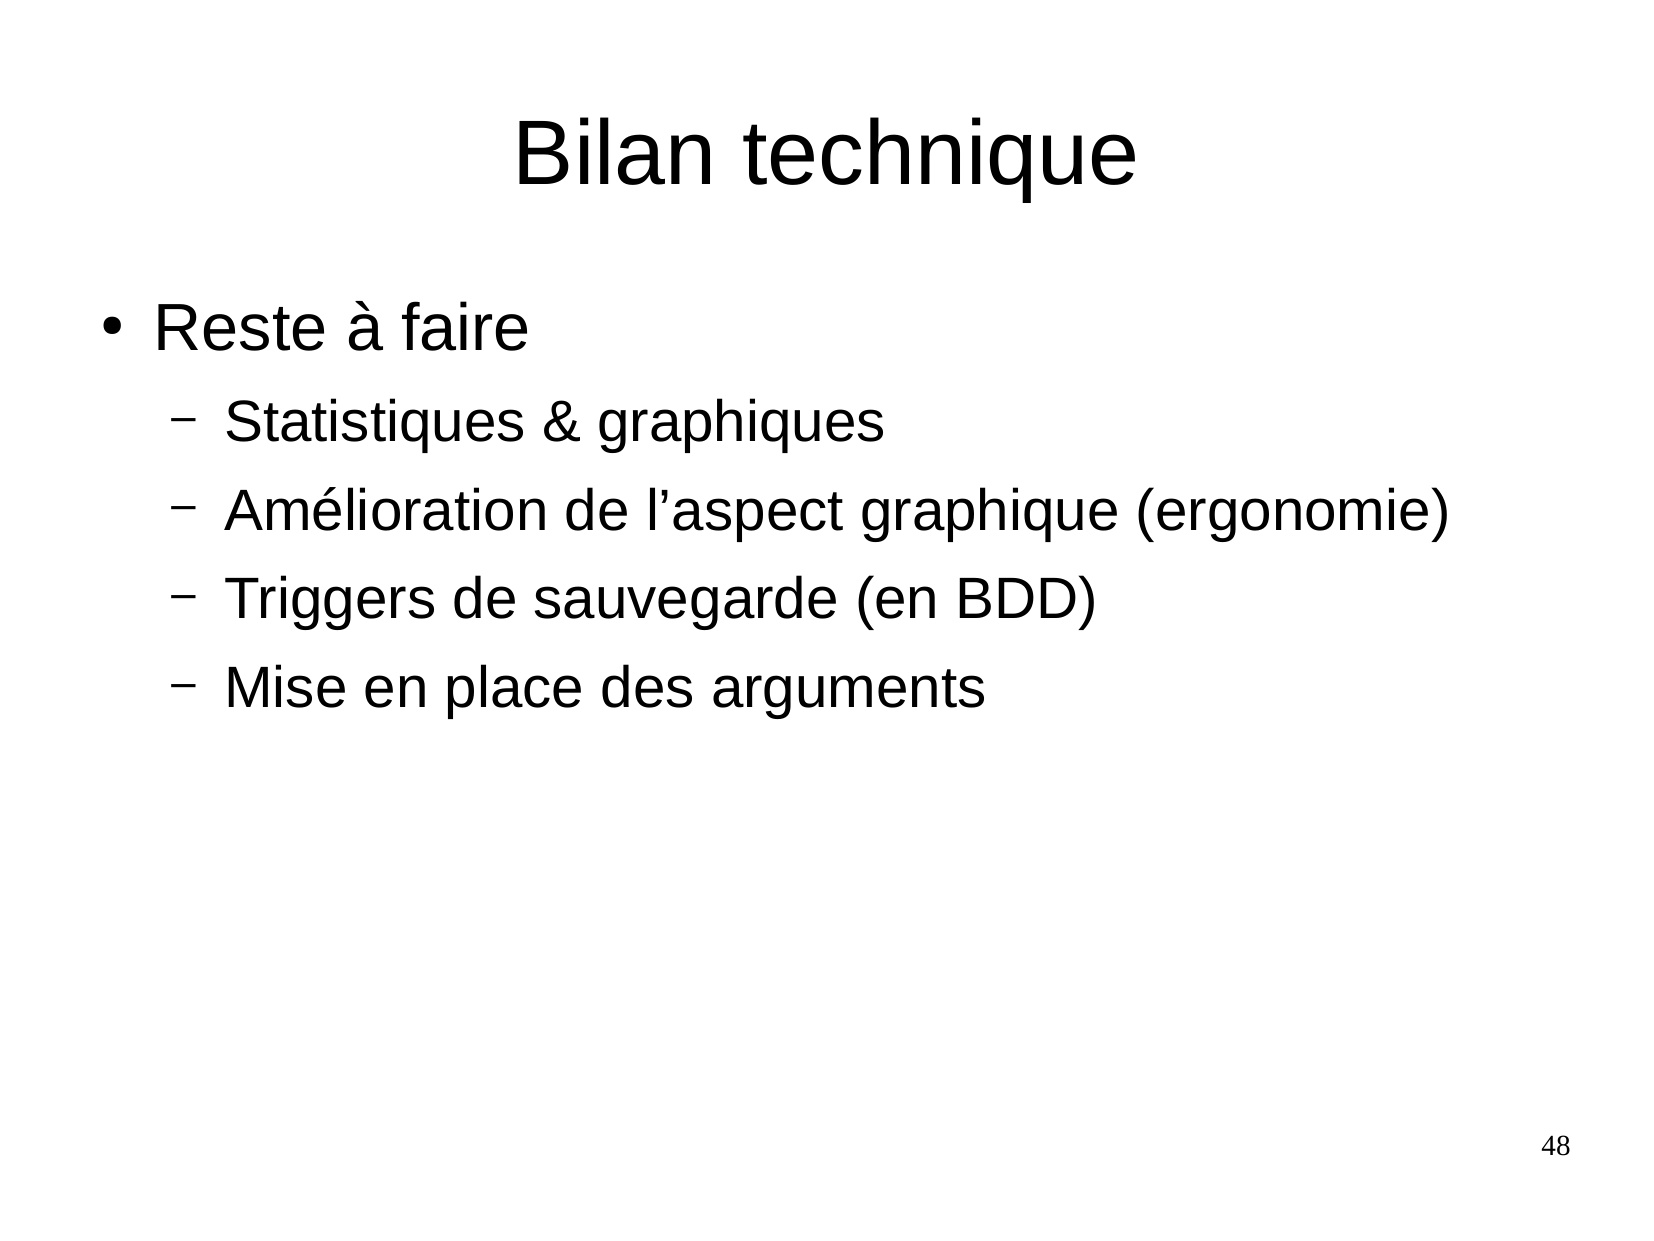

# Bilan technique
Reste à faire
Statistiques & graphiques
Amélioration de l’aspect graphique (ergonomie)
Triggers de sauvegarde (en BDD)
Mise en place des arguments
48